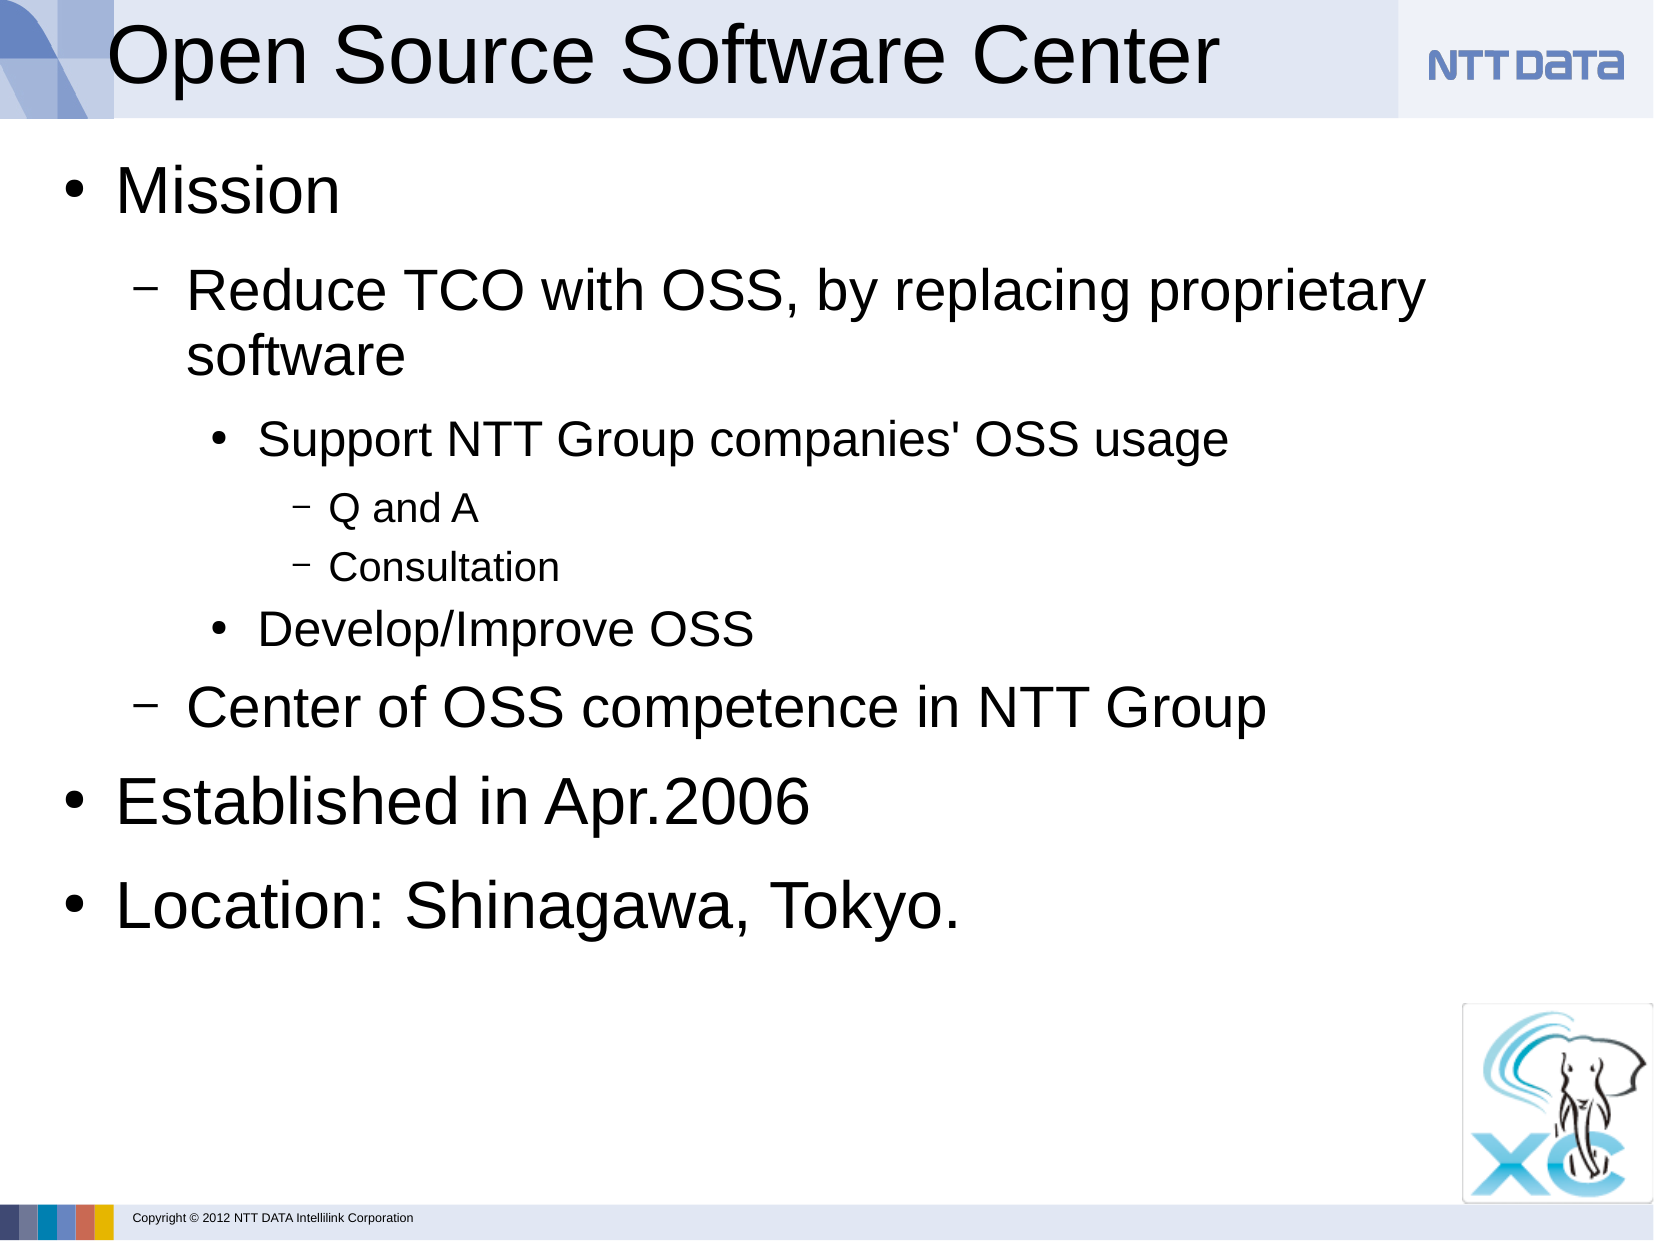

# Open Source Software Center
Mission
Reduce TCO with OSS, by replacing proprietary software
Support NTT Group companies' OSS usage
Q and A
Consultation
Develop/Improve OSS
Center of OSS competence in NTT Group
Established in Apr.2006
Location: Shinagawa, Tokyo.